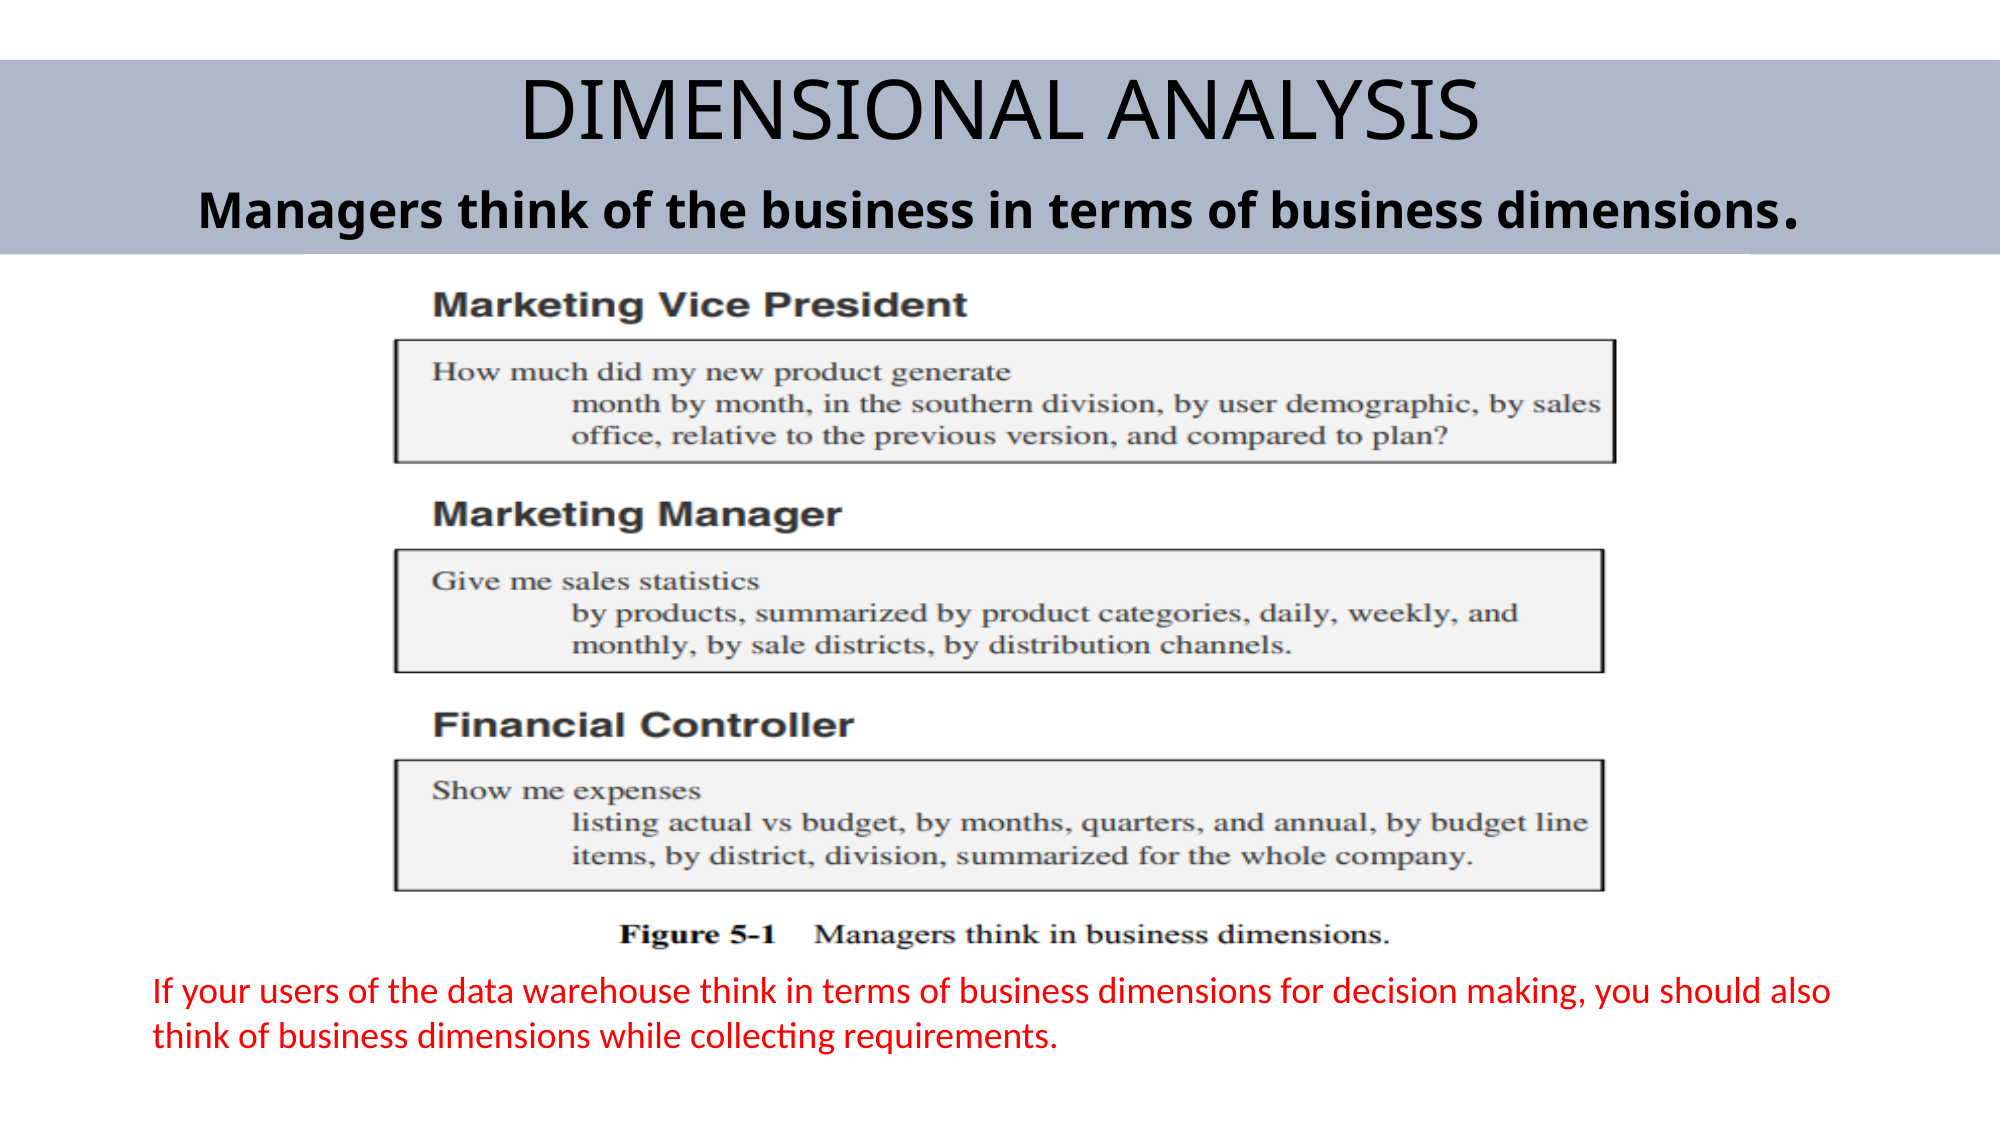

# DIMENSIONAL ANALYSIS Managers think of the business in terms of business dimensions.
If your users of the data warehouse think in terms of business dimensions for decision making, you should also think of business dimensions while collecting requirements.